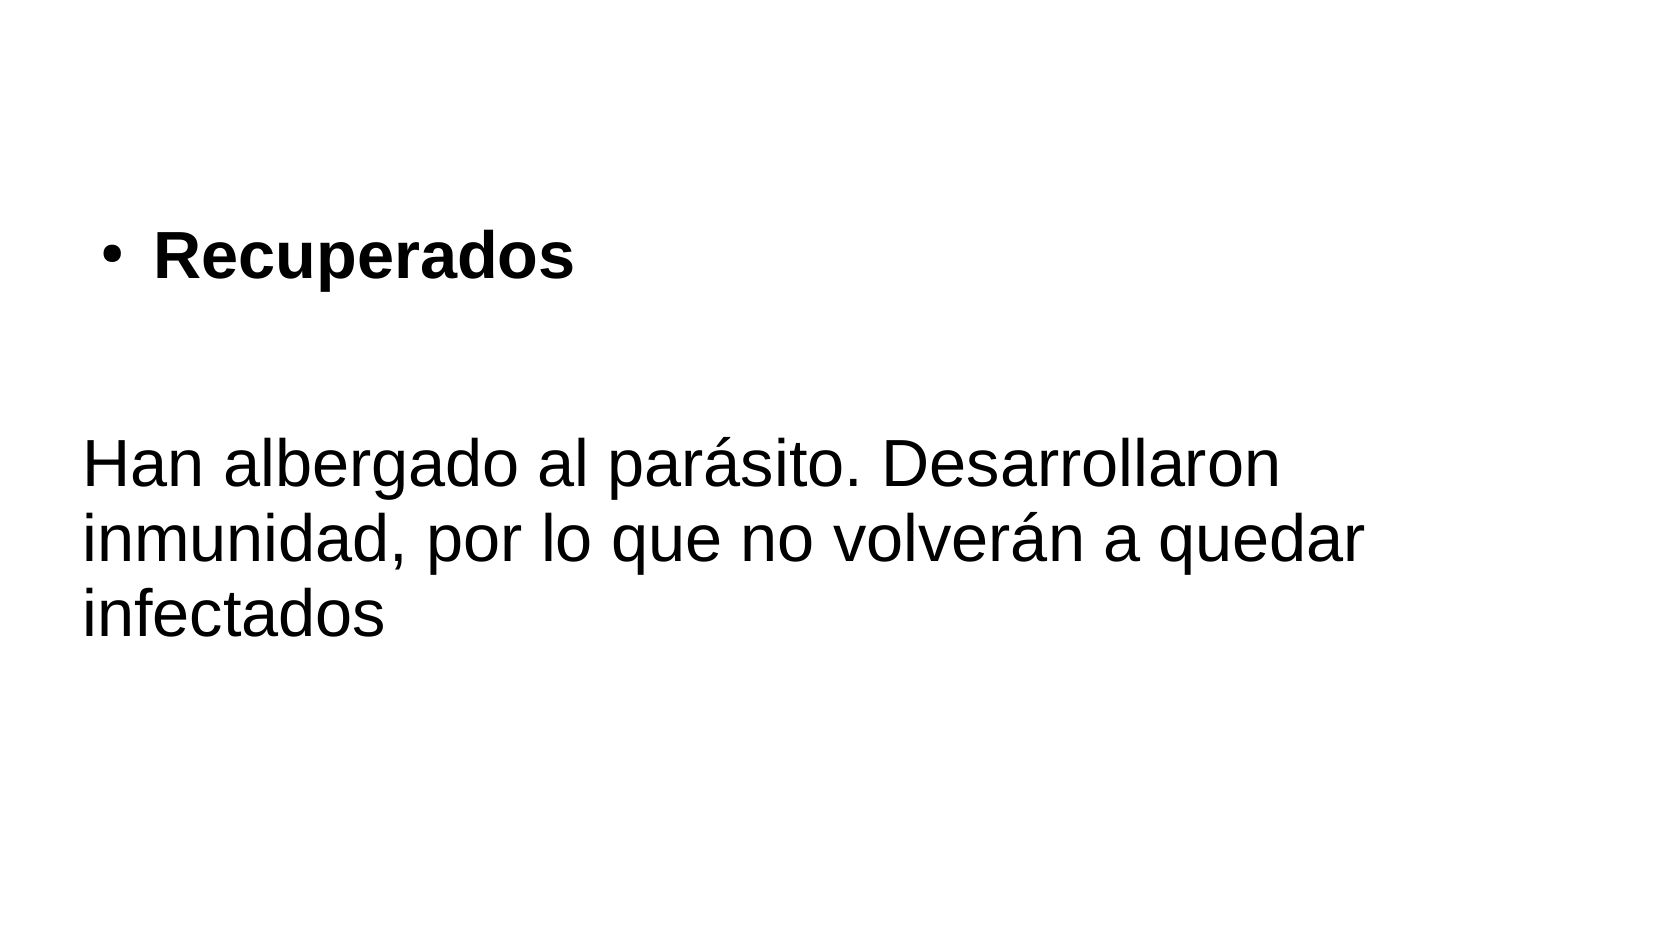

#
Recuperados
Han albergado al parásito. Desarrollaron inmunidad, por lo que no volverán a quedar infectados